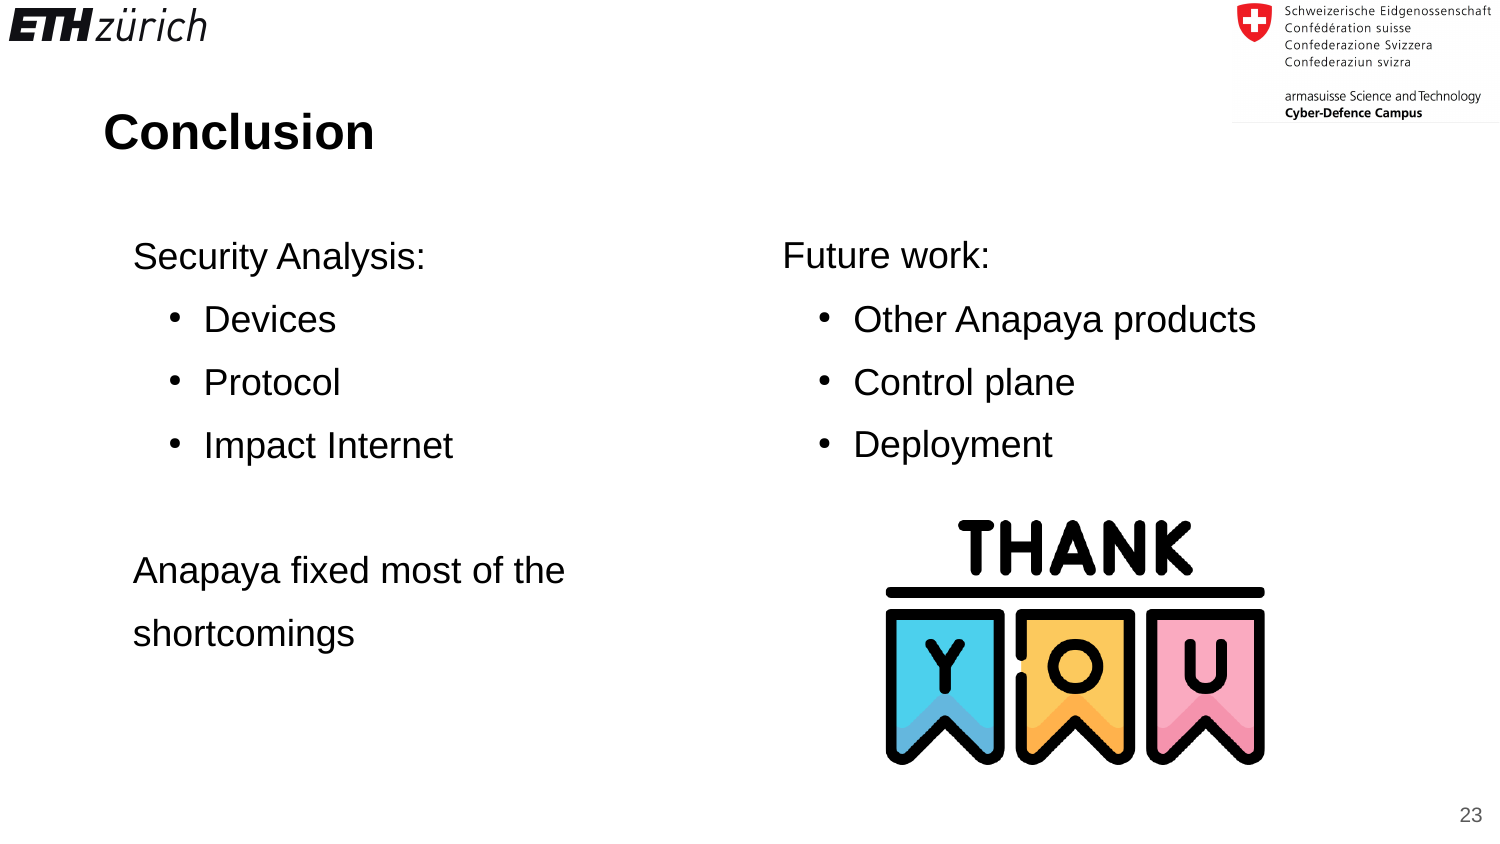

Conclusion
Future work:
Other Anapaya products
Control plane
Deployment
Security Analysis:
Devices
Protocol
Impact Internet
Anapaya fixed most of the shortcomings
23